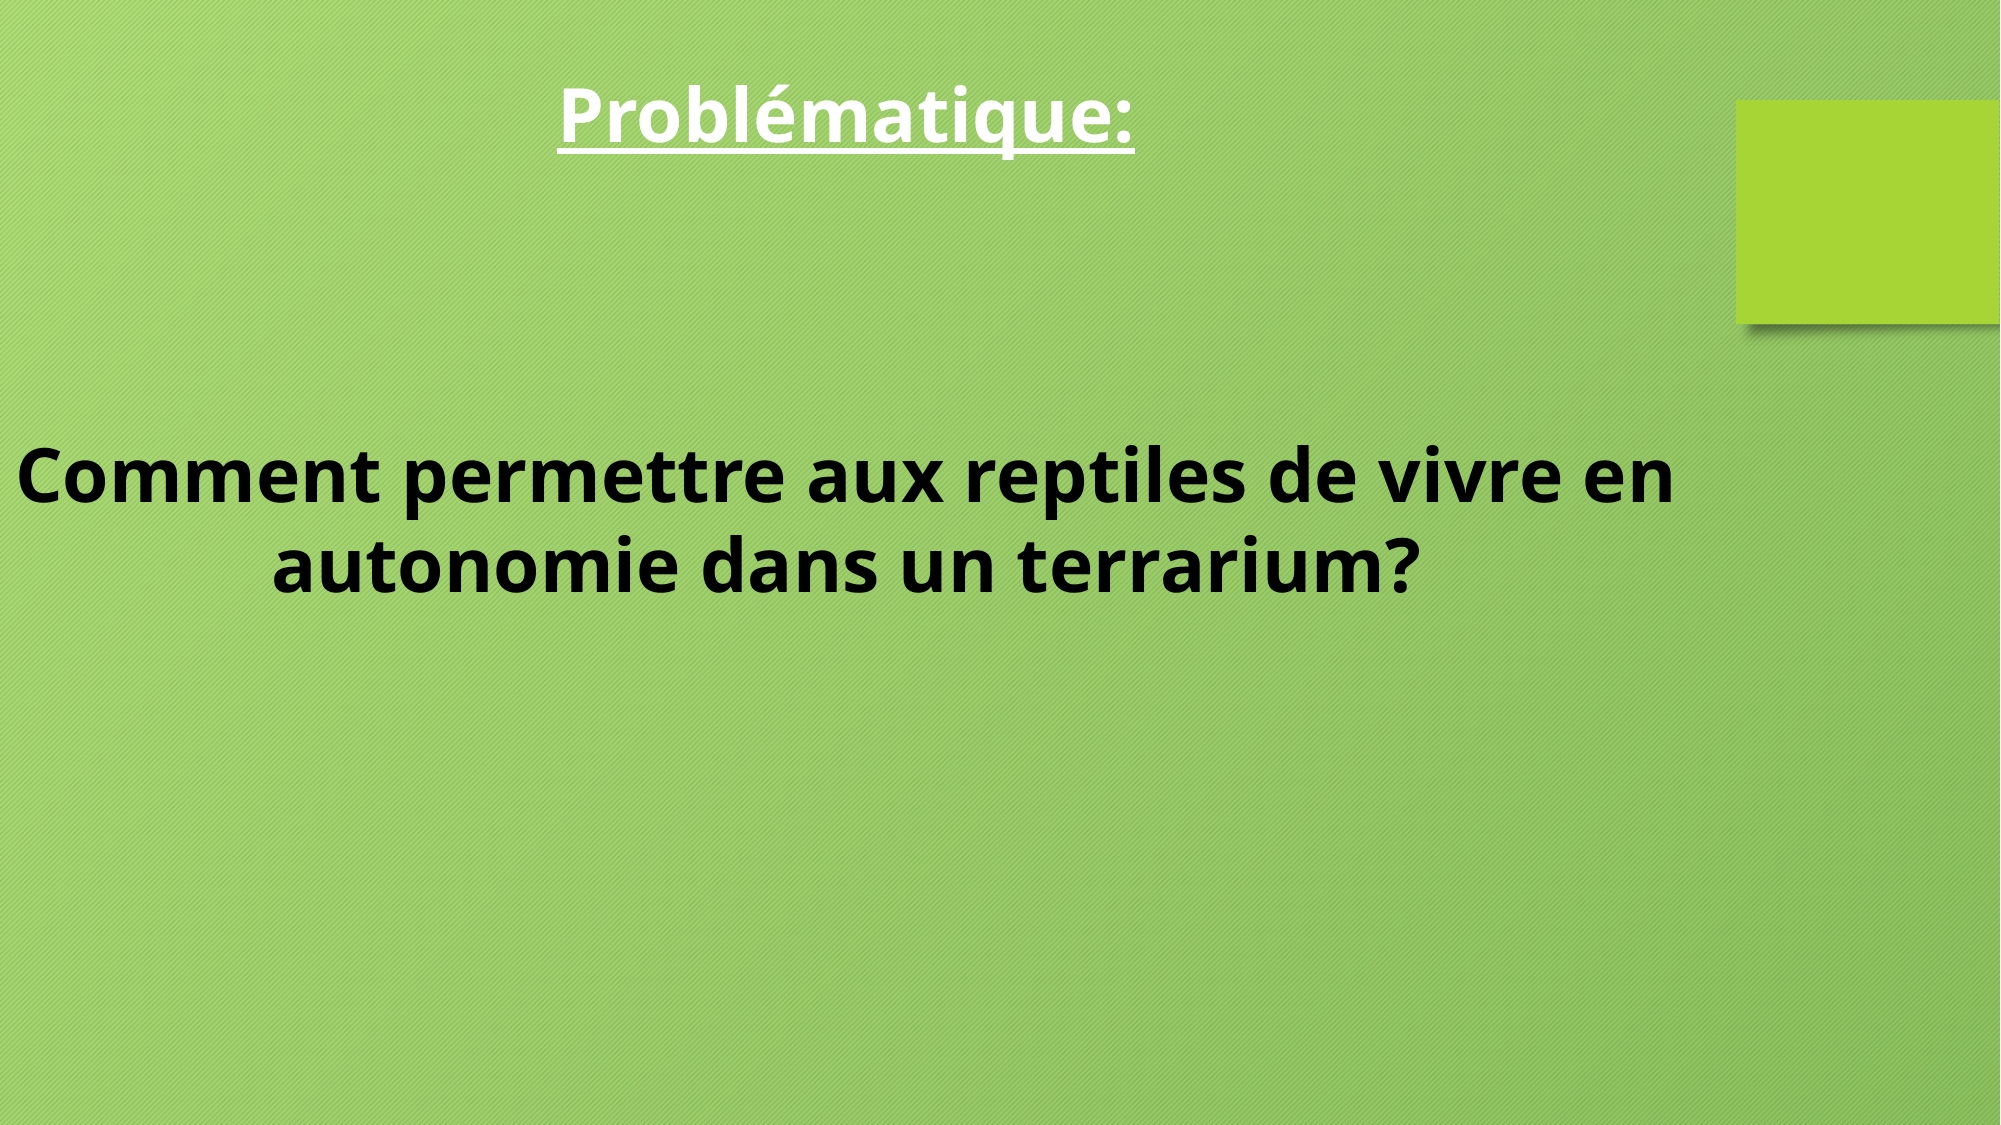

Problématique:
Comment permettre aux reptiles de vivre en autonomie dans un terrarium?